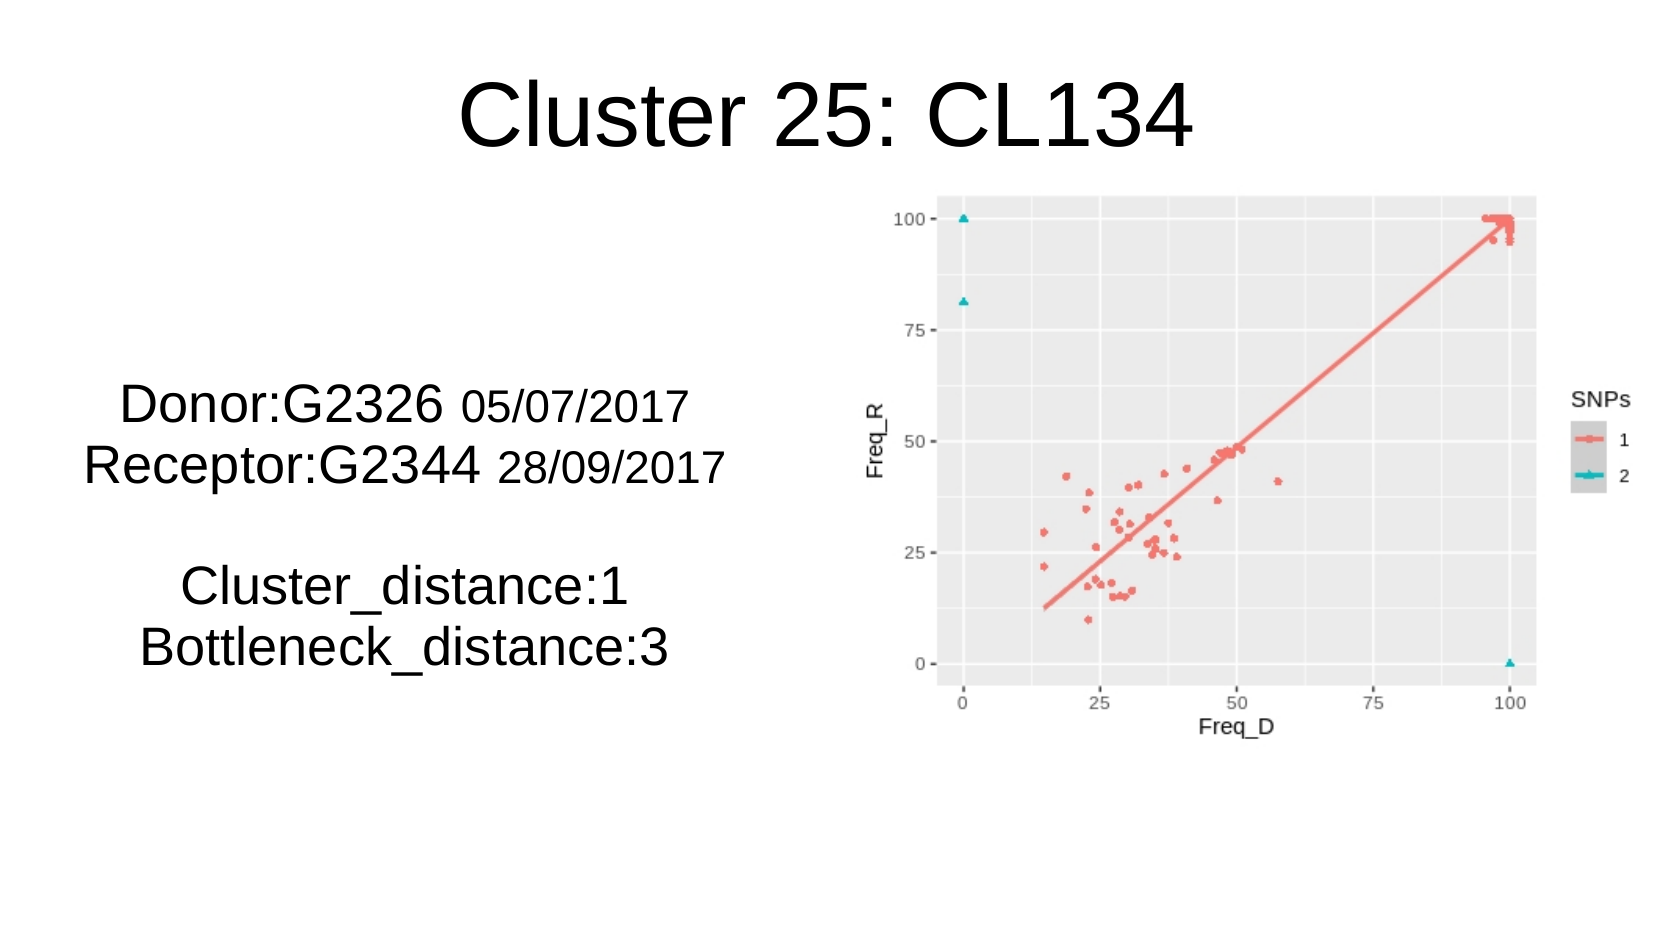

# Cluster 25: CL134
Donor:G2326 05/07/2017
Receptor:G2344 28/09/2017
Cluster_distance:1
Bottleneck_distance:3